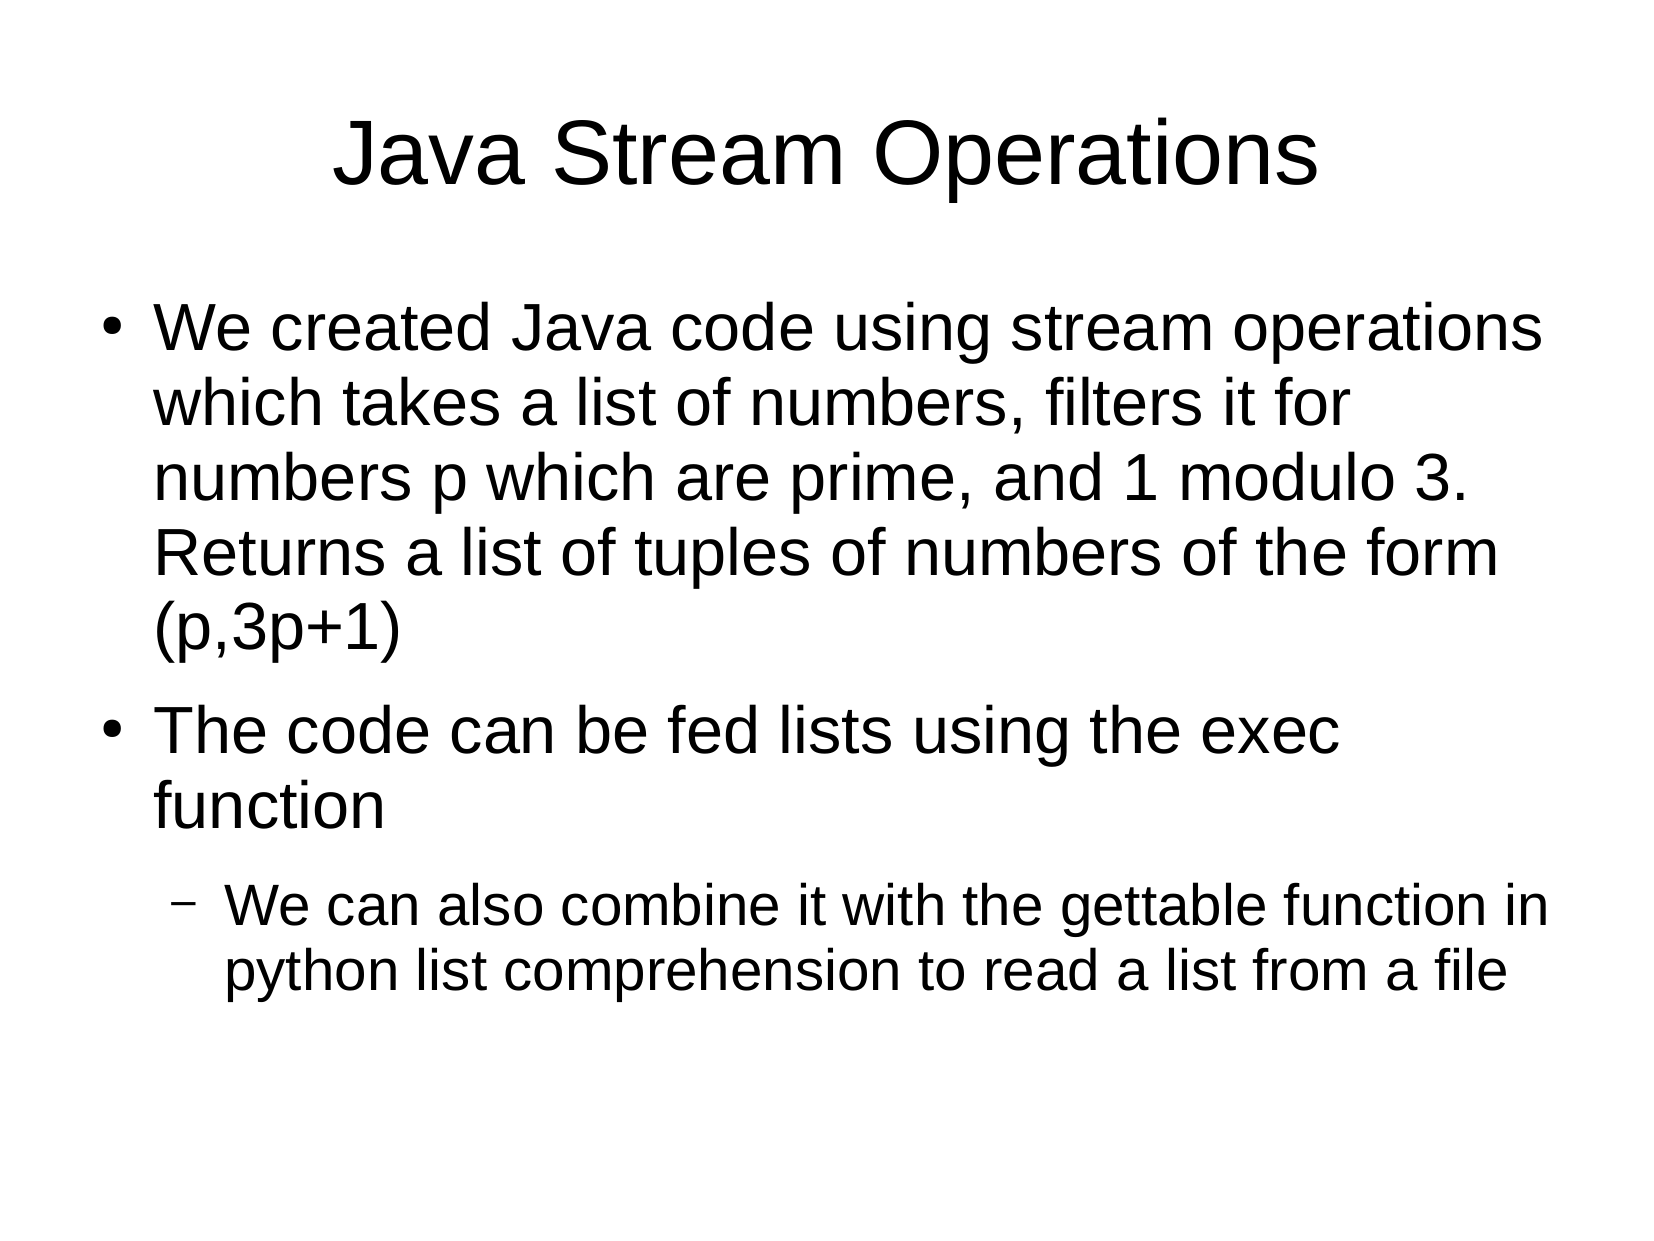

# Java Stream Operations
We created Java code using stream operations which takes a list of numbers, filters it for numbers p which are prime, and 1 modulo 3. Returns a list of tuples of numbers of the form (p,3p+1)
The code can be fed lists using the exec function
We can also combine it with the gettable function in python list comprehension to read a list from a file